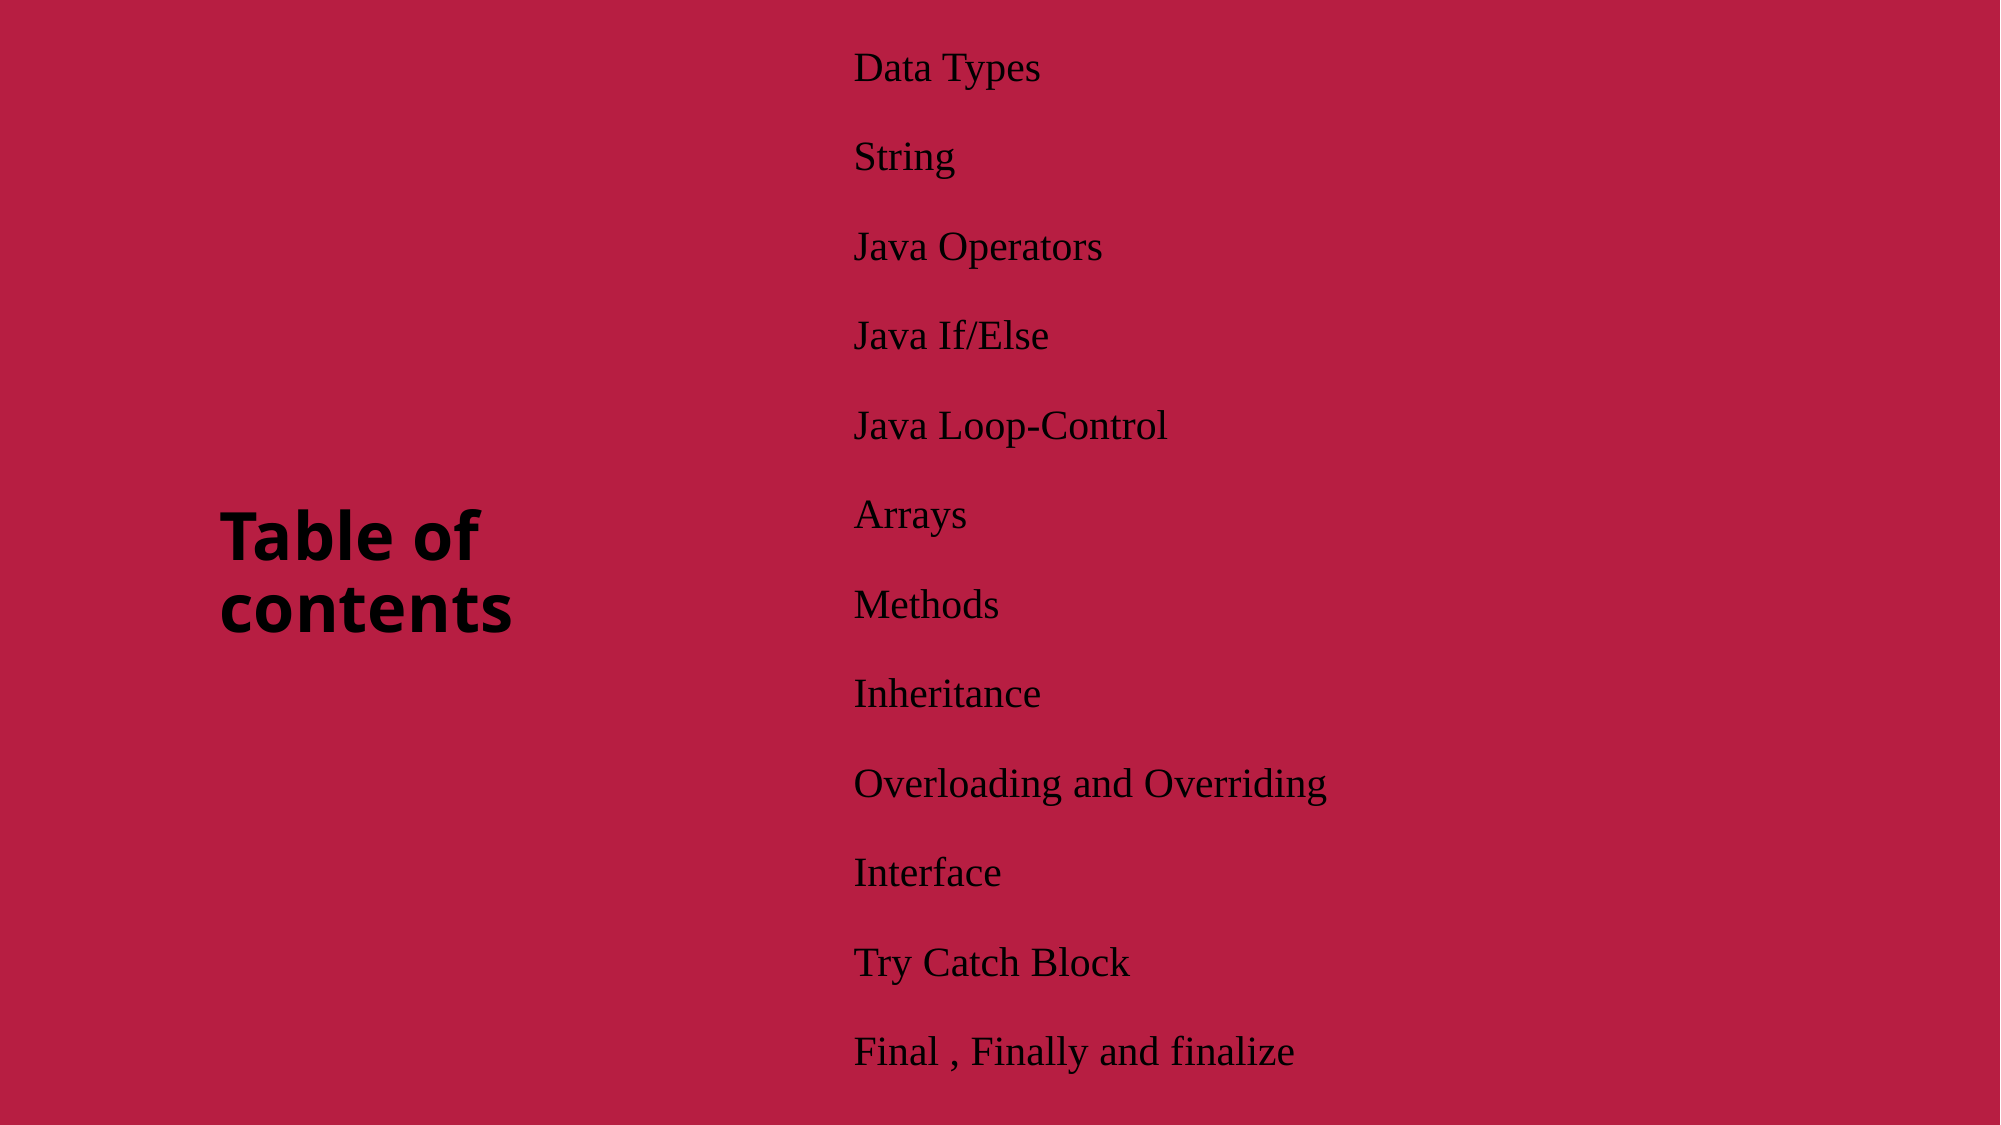

Introduction to java
Display message to Console
Variables
Data Types
String
Java Operators
Java If/Else
Java Loop-Control
Arrays
Methods
Inheritance
Overloading and Overriding
Interface
Try Catch Block
Final , Finally and finalize
Super and This Keyword
Constructor
Access Modifiers
Hashmap
# Table of contents